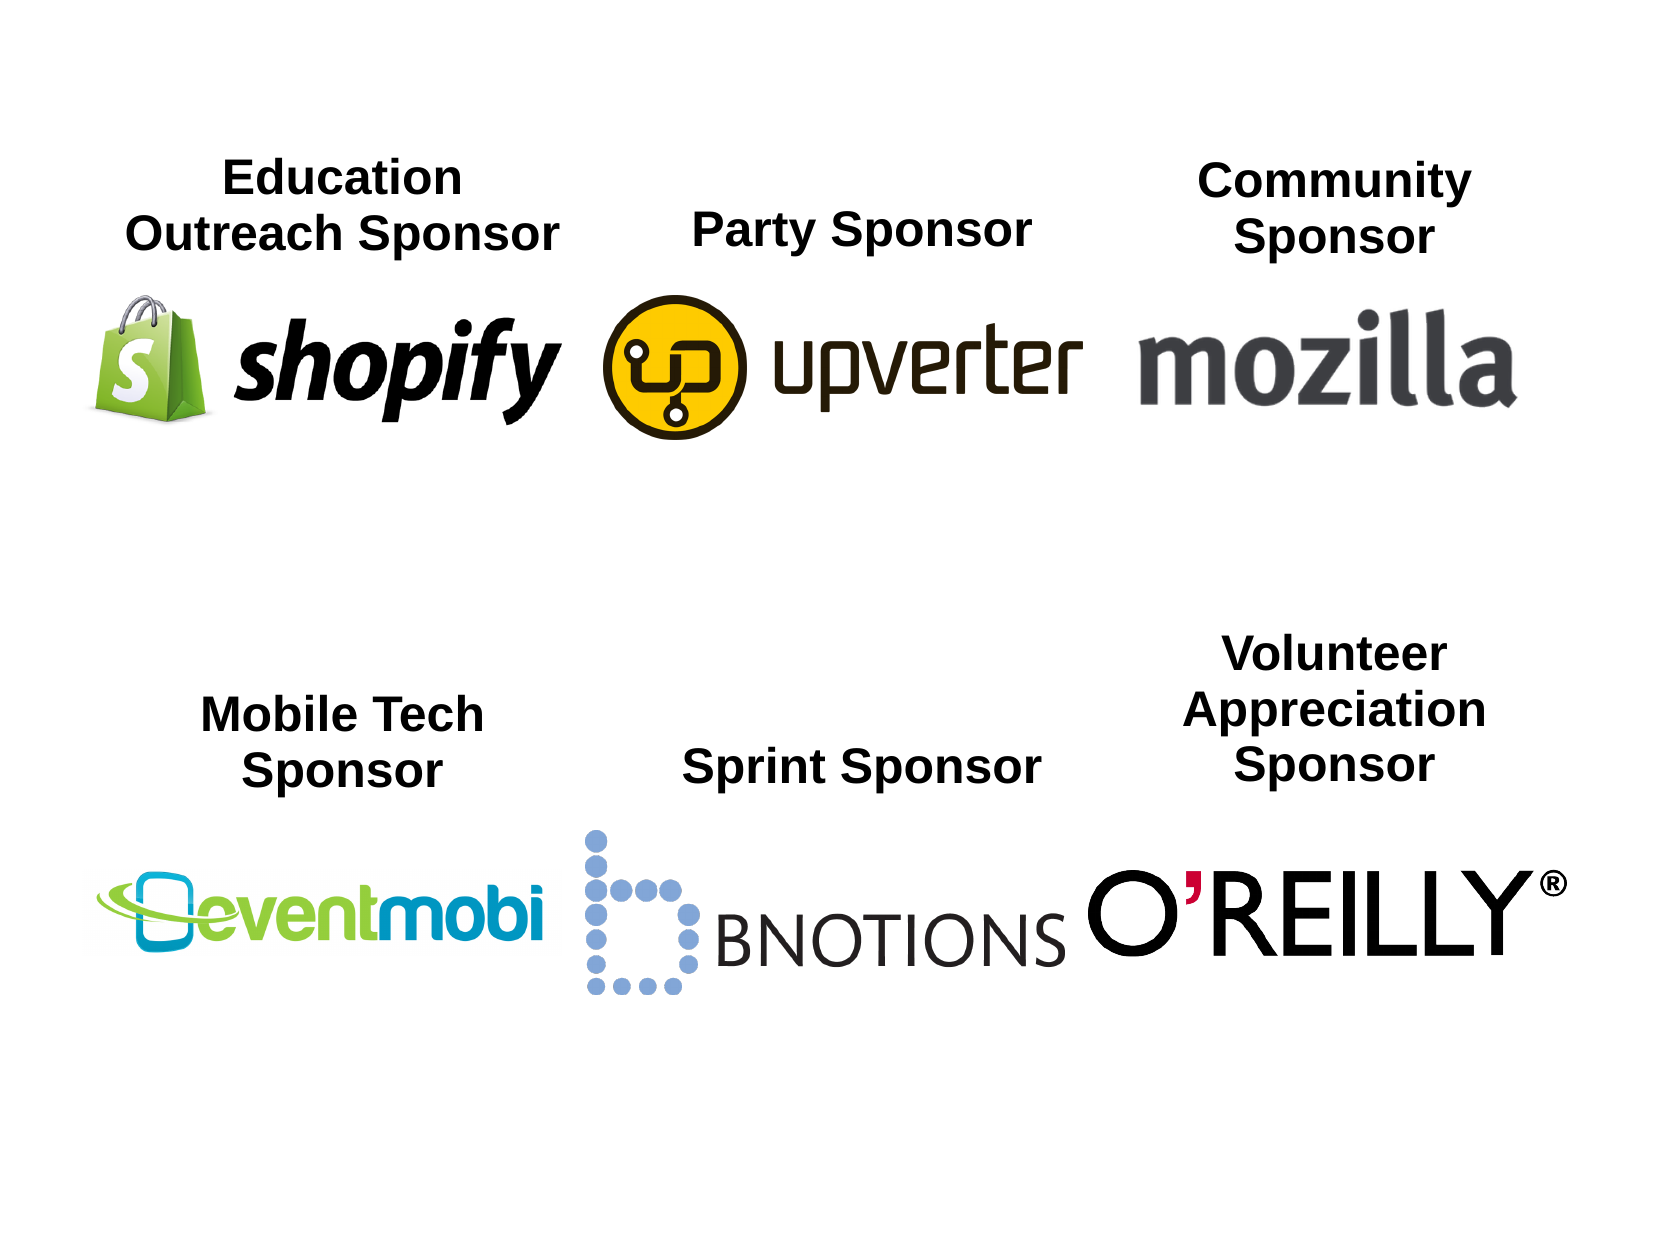

Party Sponsor
Education Outreach Sponsor
Community Sponsor
Volunteer Appreciation Sponsor
Sprint Sponsor
Mobile Tech Sponsor